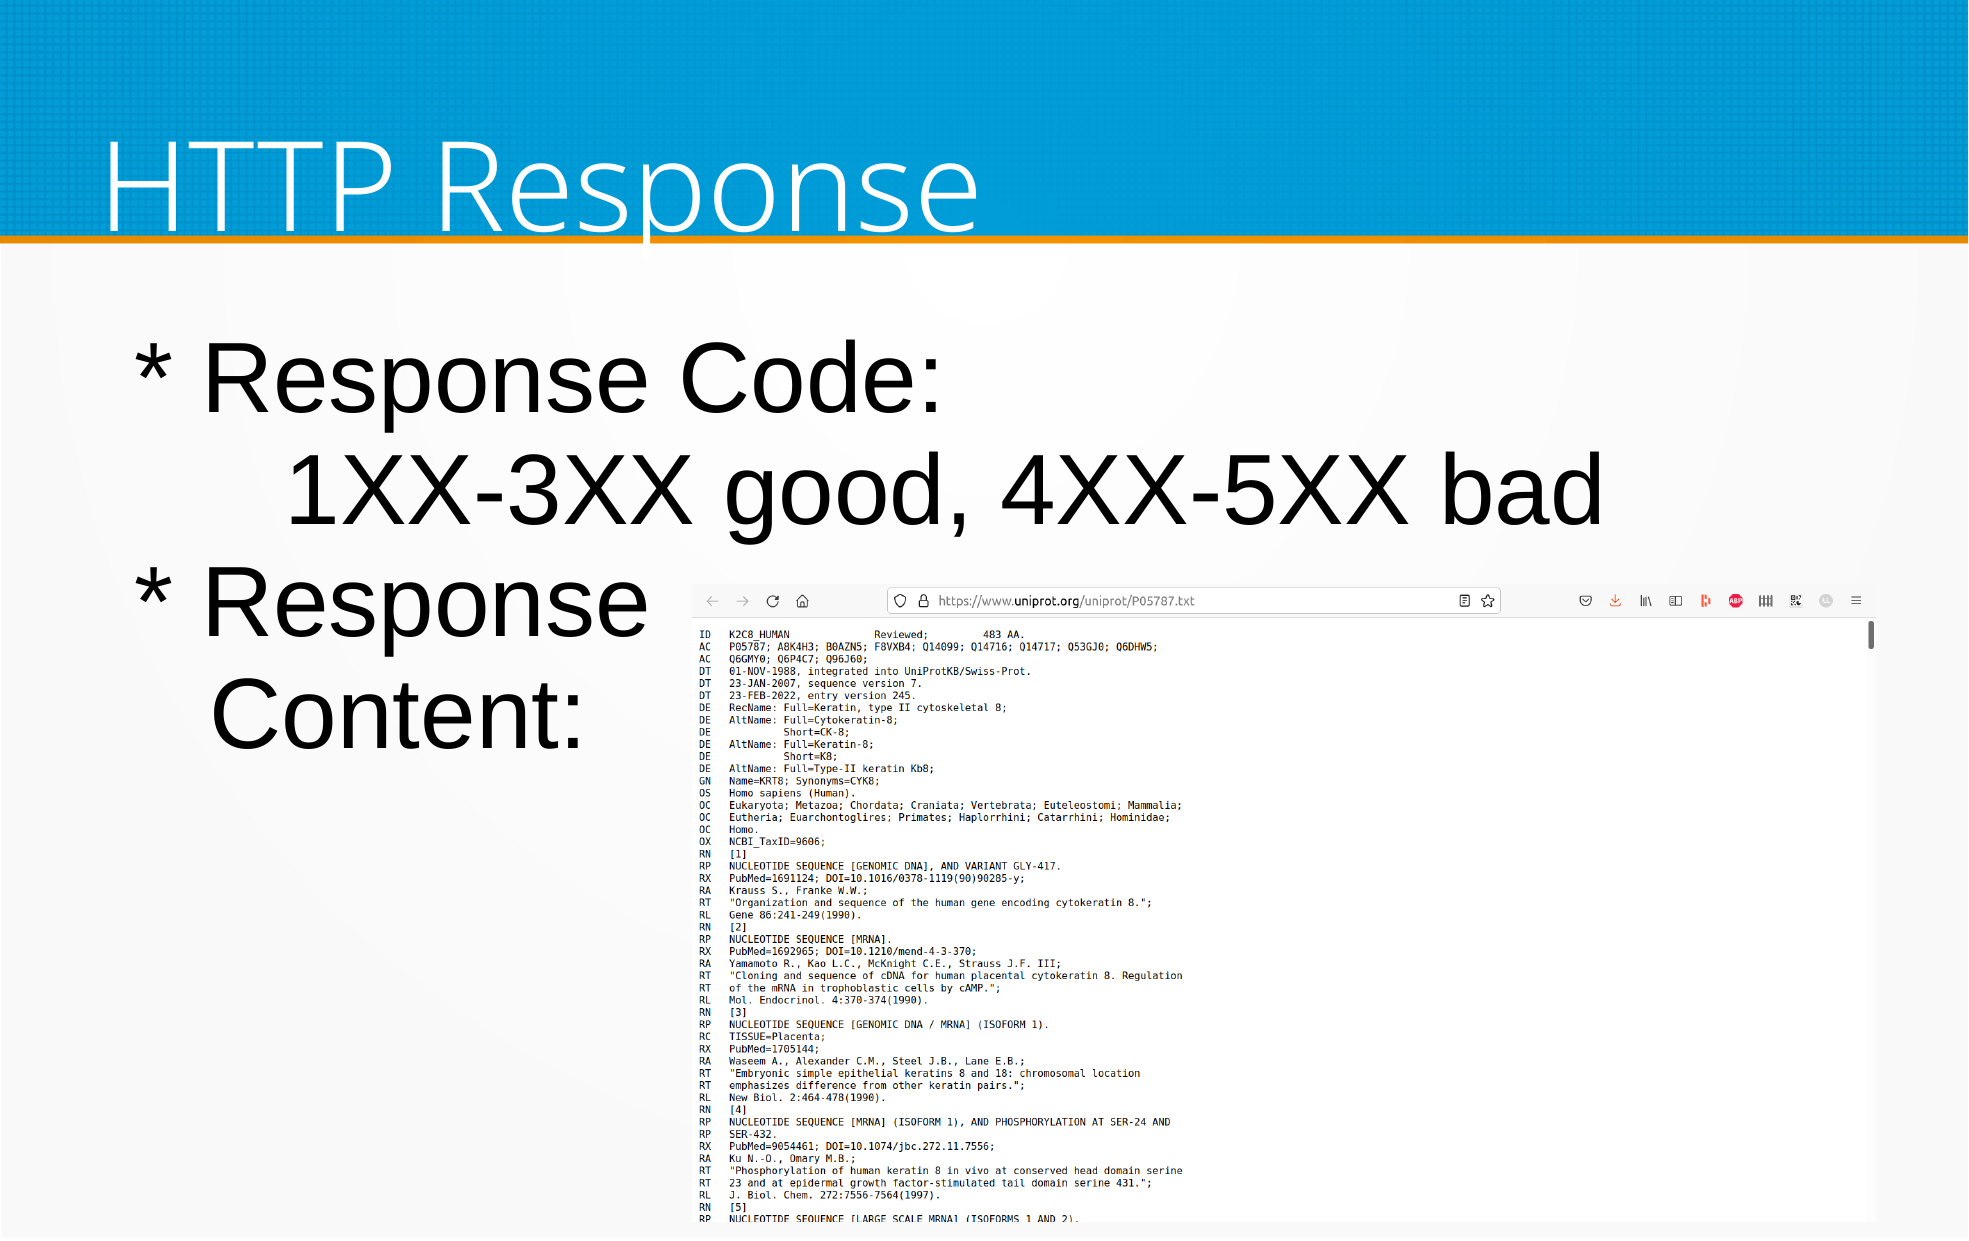

# HTTP Response
* Response Code:
		1XX-3XX good, 4XX-5XX bad
* Response
	Content: